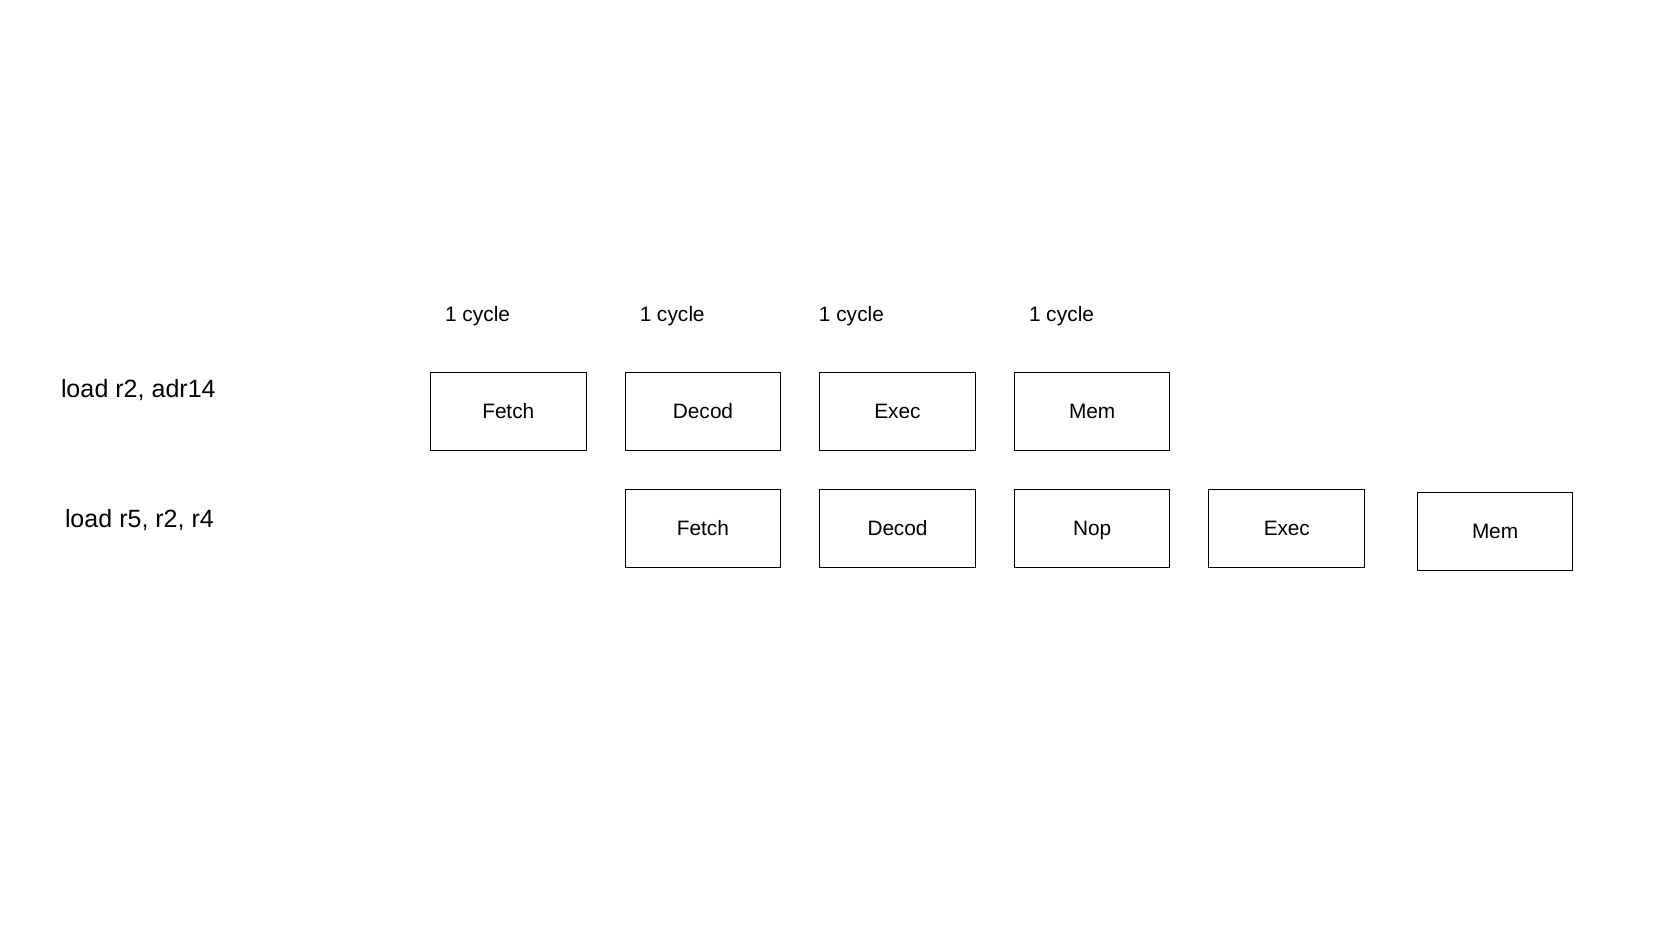

#
1 cycle
1 cycle
1 cycle
1 cycle
load r2, adr14
Dec
Fetch
Align
Decod
Calc
Exec
Normlz
Mem
Dec
Fetch
Align
Decod
Calc
Nop
Exec
Mem
load r5, r2, r4